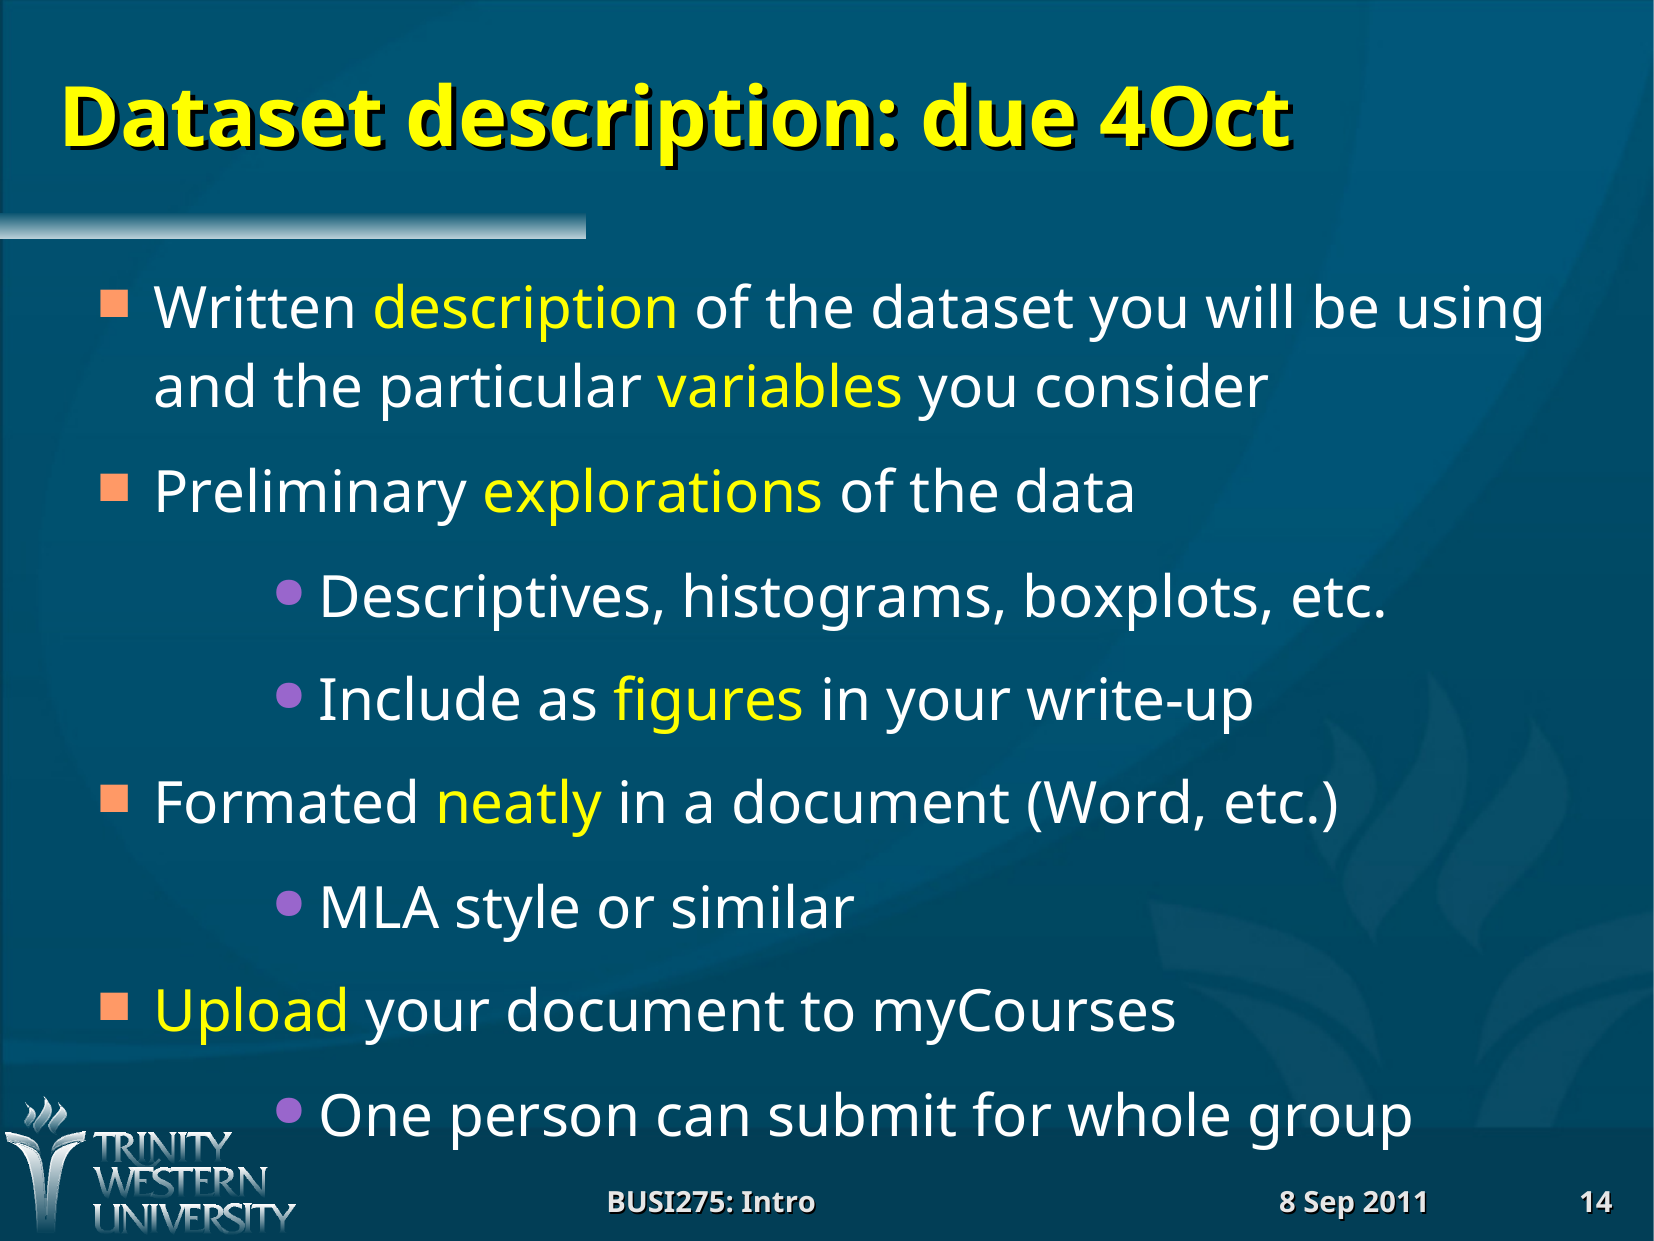

# Dataset description: due 4Oct
Written description of the dataset you will be using and the particular variables you consider
Preliminary explorations of the data
Descriptives, histograms, boxplots, etc.
Include as figures in your write-up
Formated neatly in a document (Word, etc.)
MLA style or similar
Upload your document to myCourses
One person can submit for whole group
BUSI275: Intro
8 Sep 2011
14